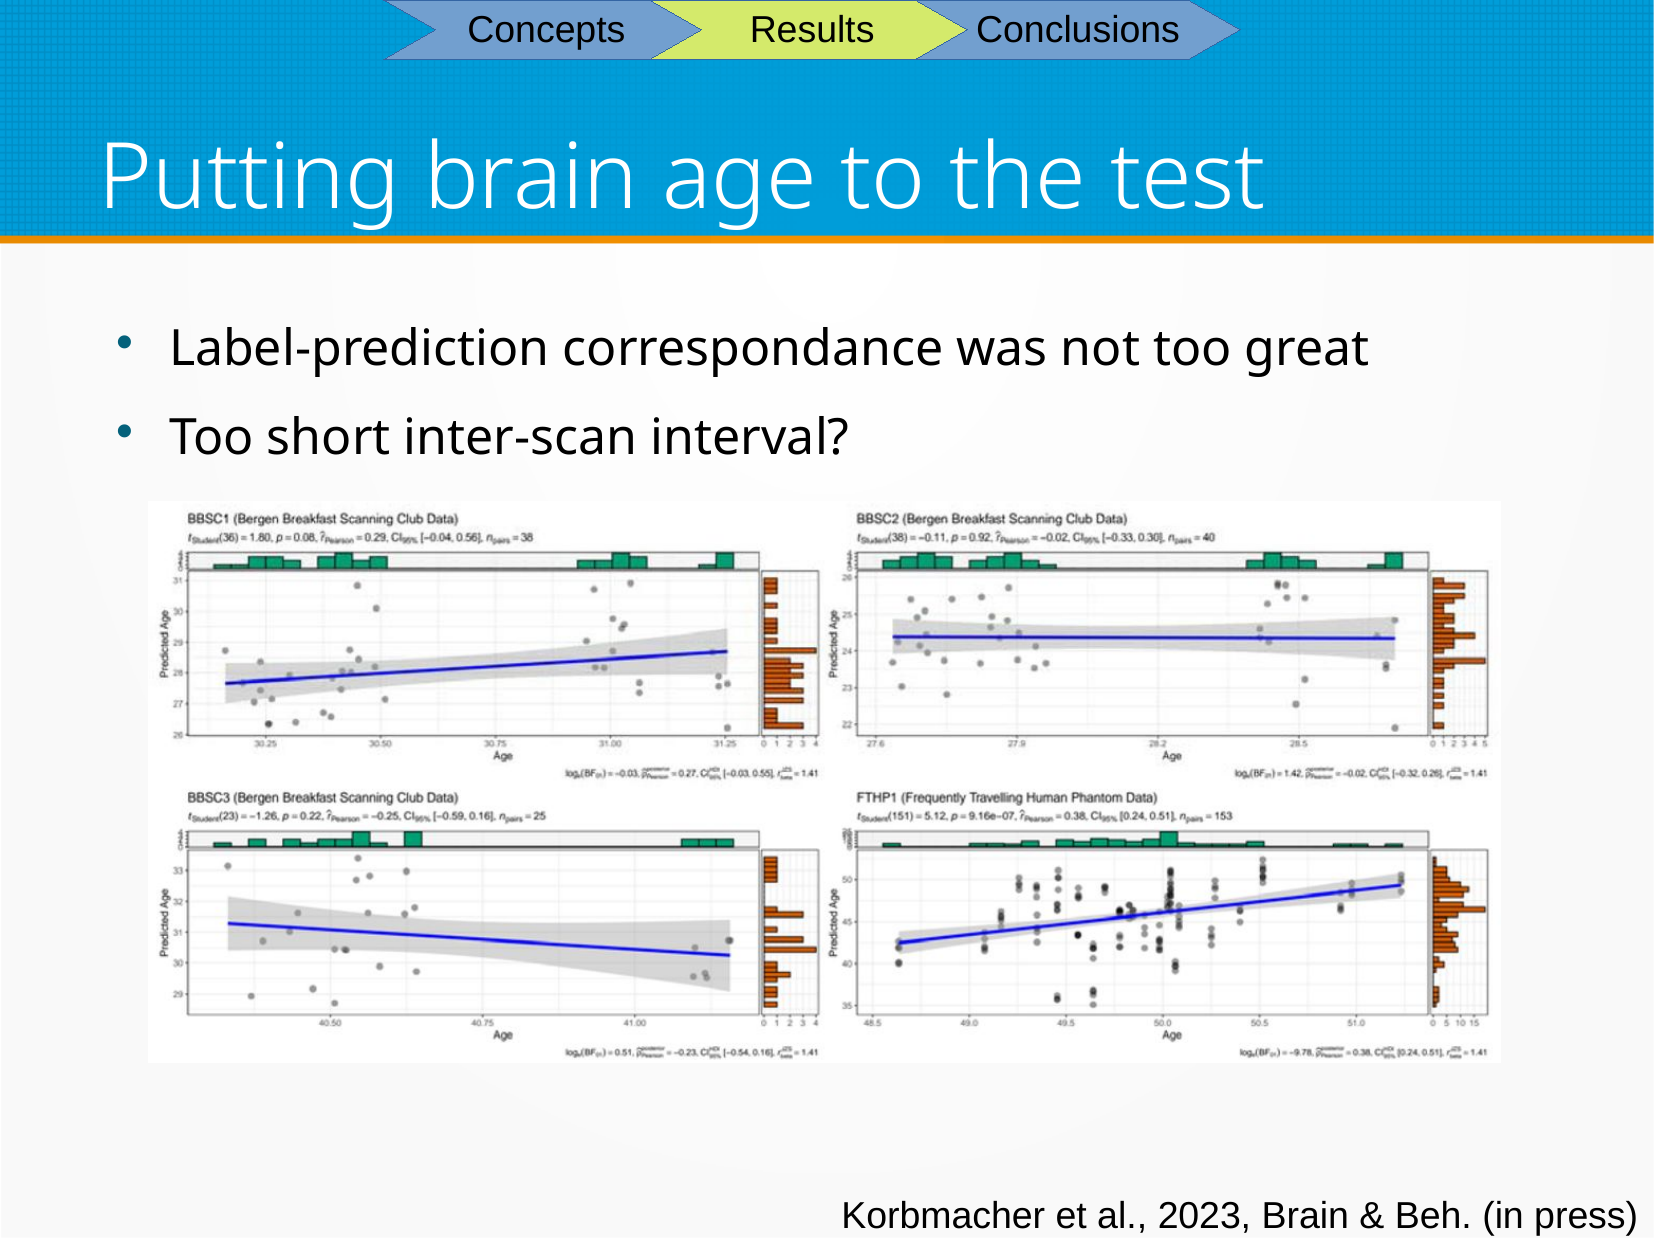

Concepts
Results
Conclusions
# Putting brain age to the test
Label-prediction correspondance was not too great
Too short inter-scan interval?
Korbmacher et al., 2023, Brain & Beh. (in press)